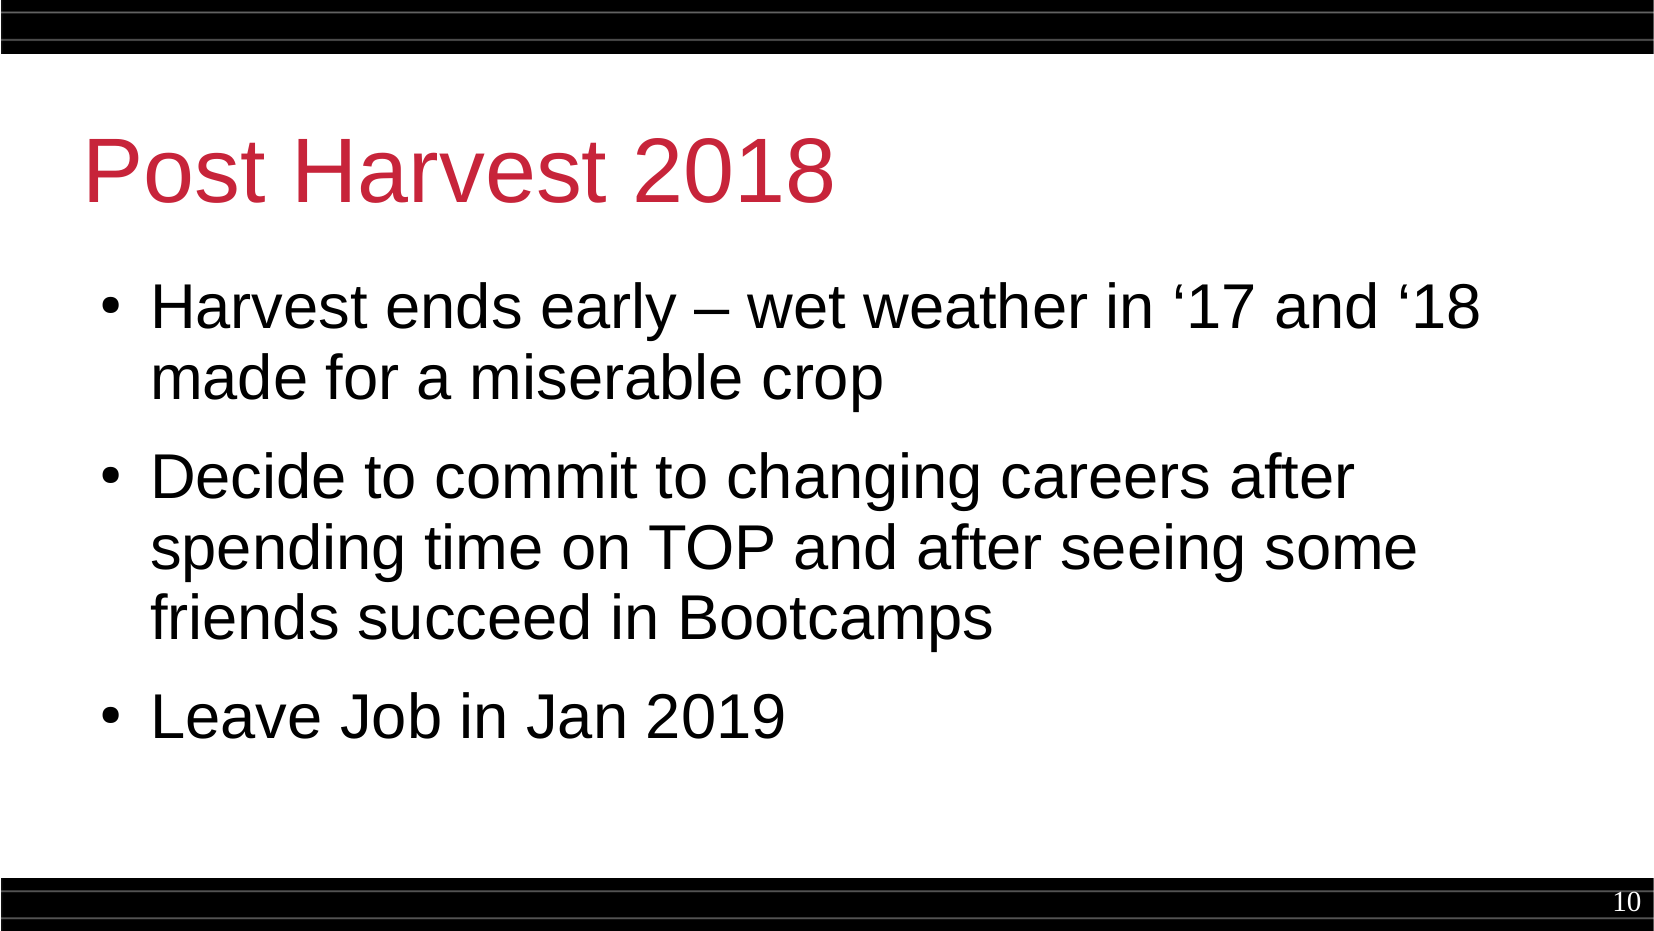

# Post Harvest 2018
Harvest ends early – wet weather in ‘17 and ‘18 made for a miserable crop
Decide to commit to changing careers after spending time on TOP and after seeing some friends succeed in Bootcamps
Leave Job in Jan 2019